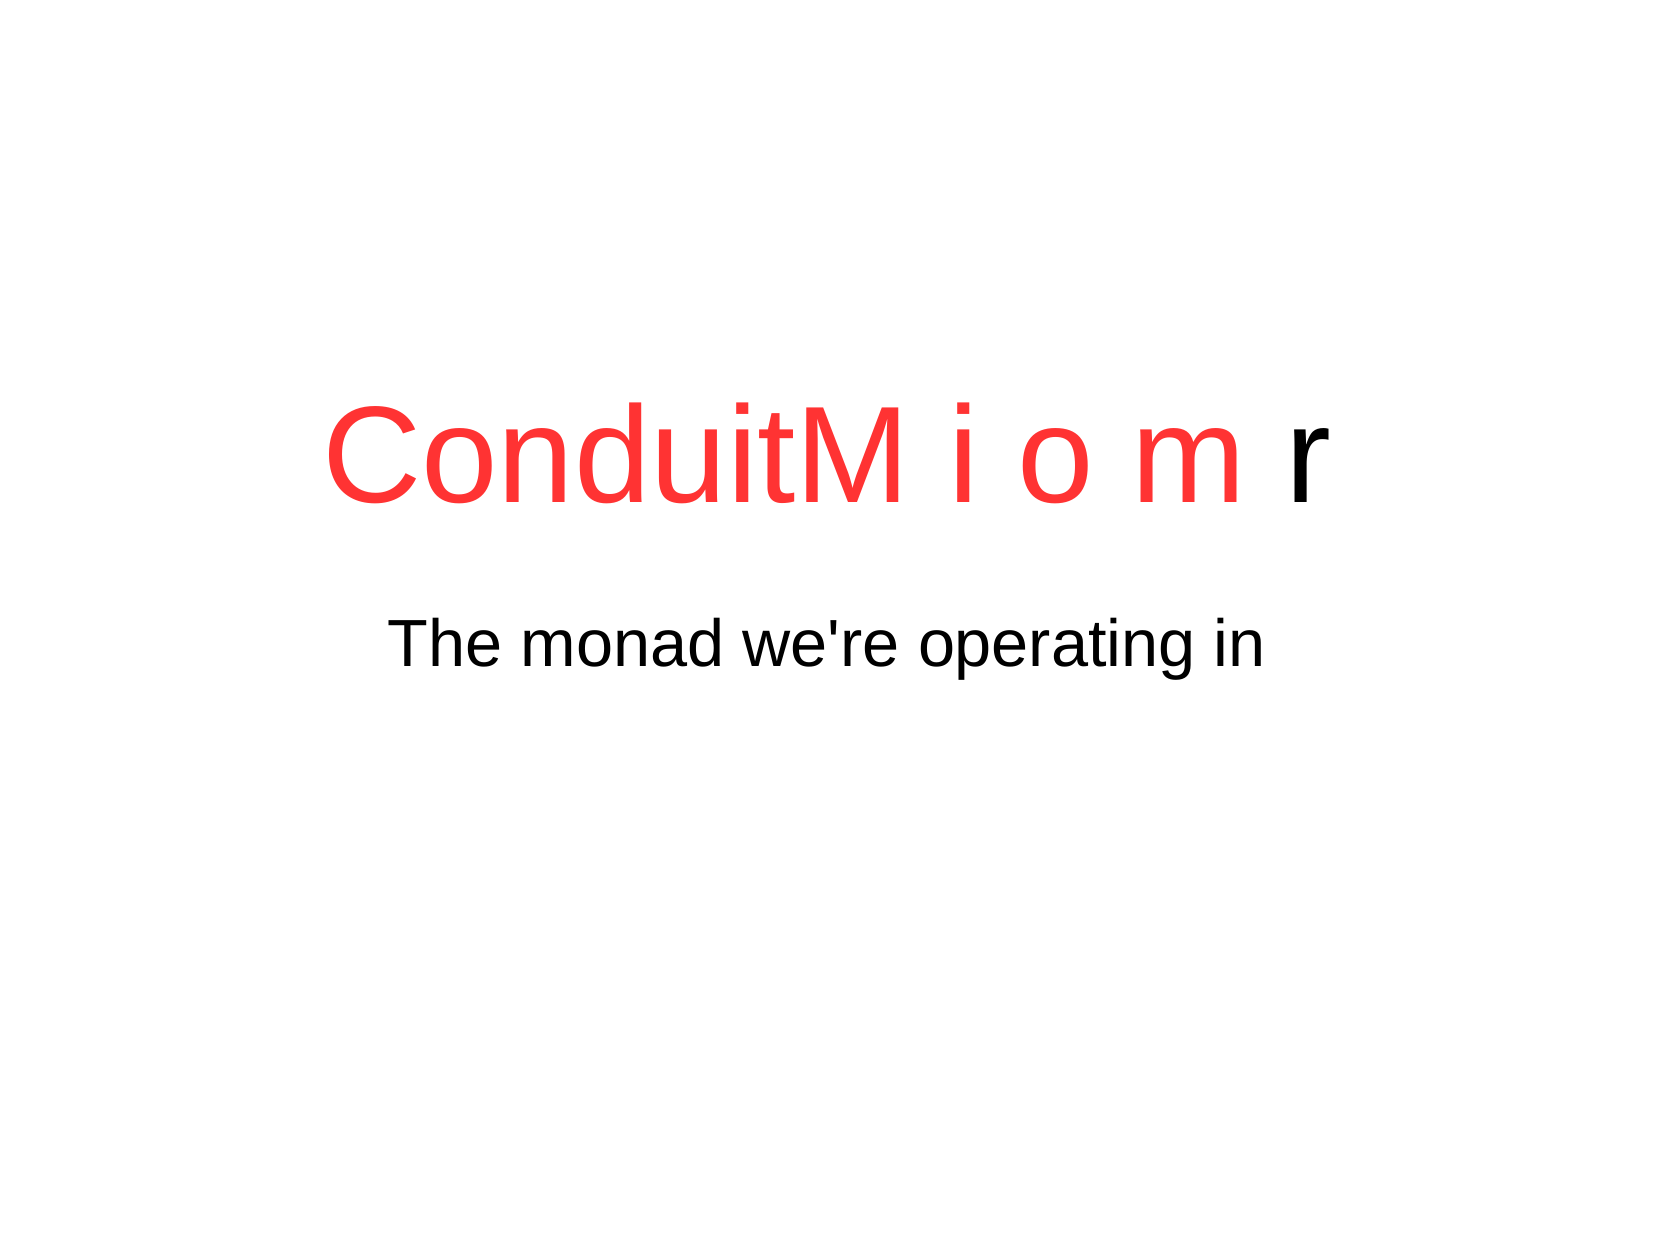

# ConduitM i o m r
The monad we're operating in